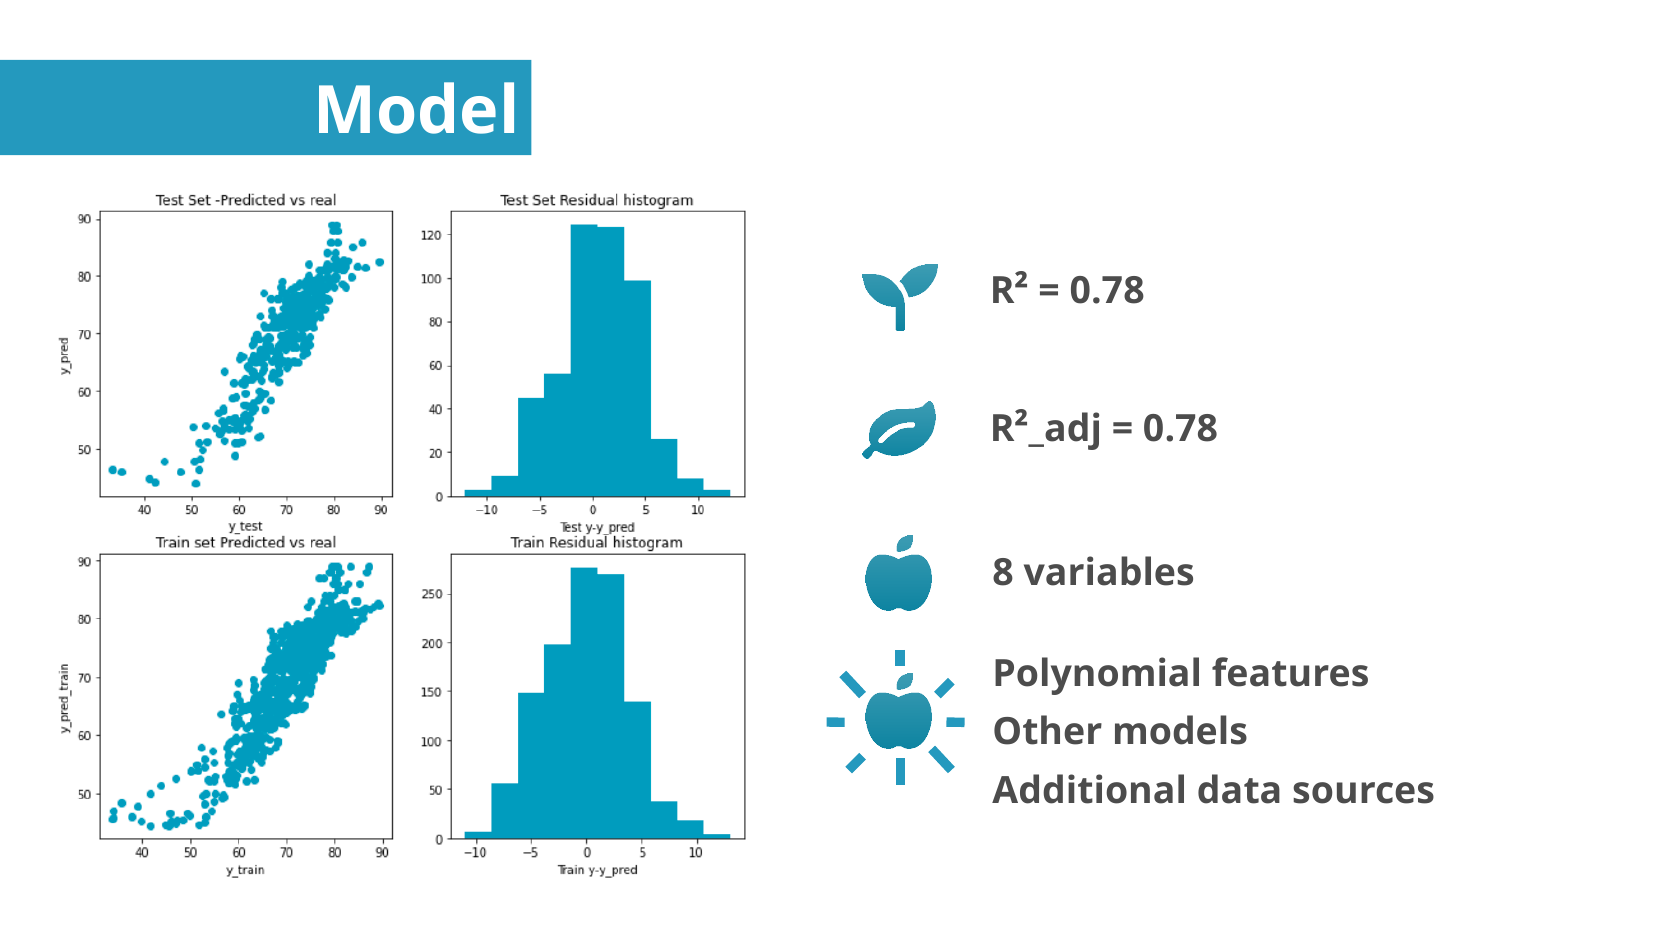

# Model
R² = 0.78
R²_adj = 0.78
8 variables
Polynomial features
Other models
Additional data sources